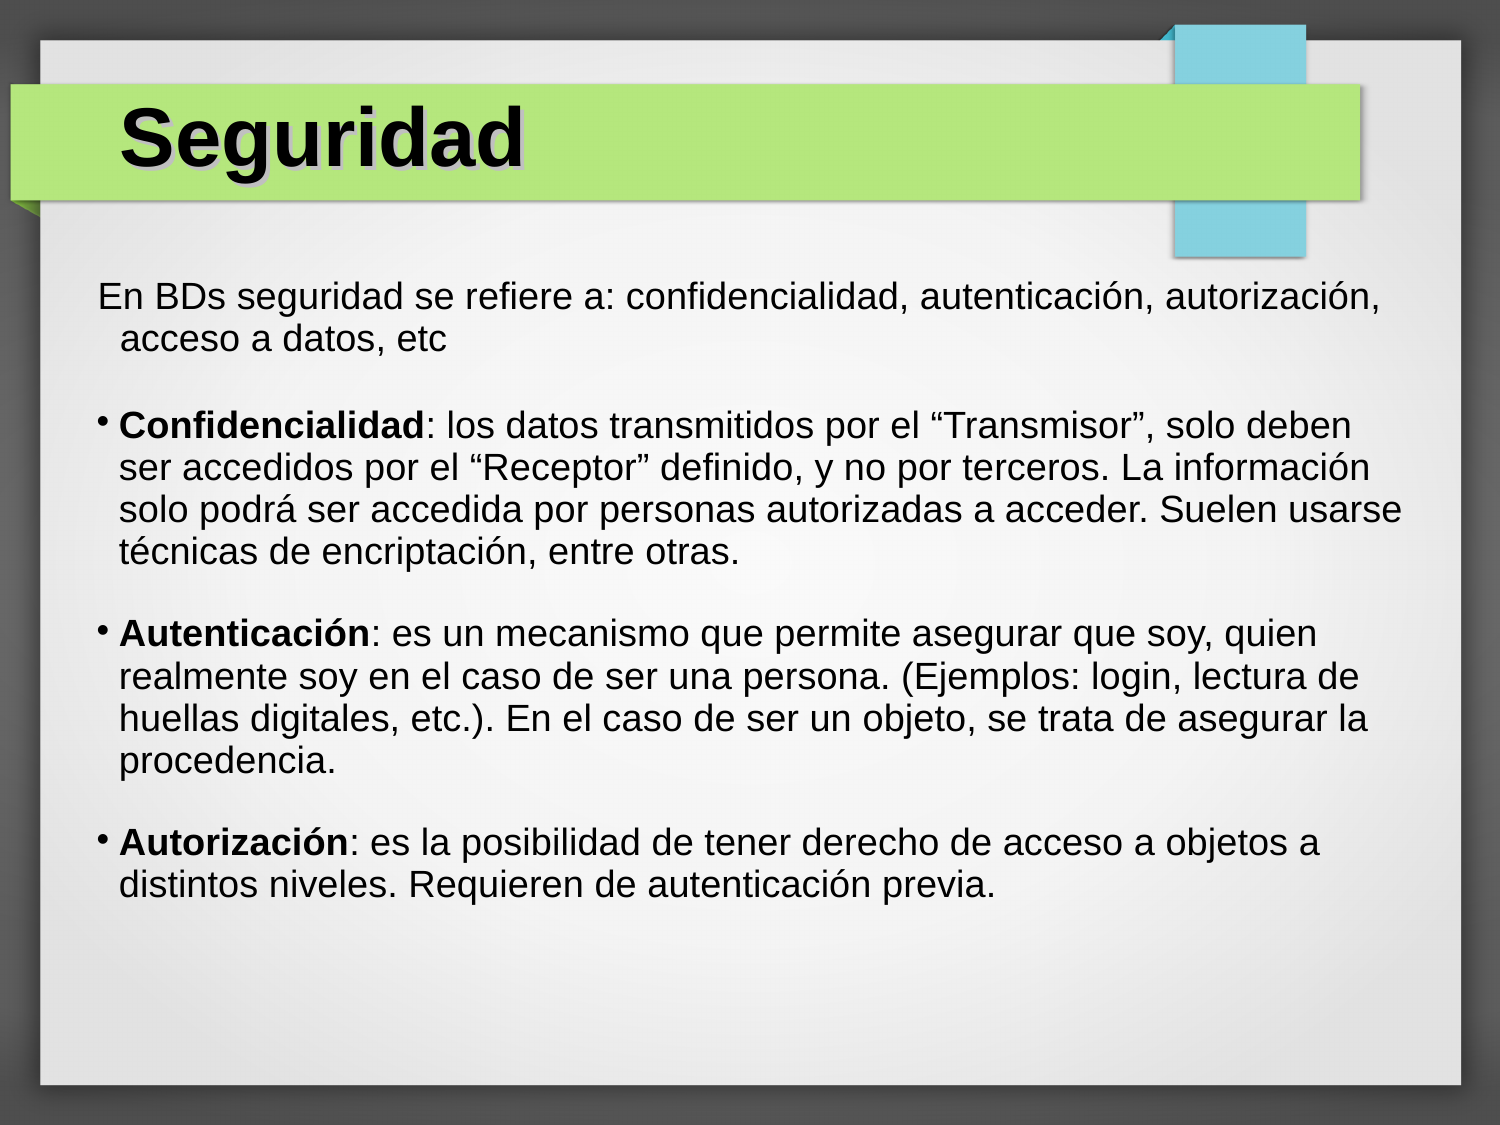

# Seguridad
En BDs seguridad se refiere a: confidencialidad, autenticación, autorización, acceso a datos, etc
Confidencialidad: los datos transmitidos por el “Transmisor”, solo deben ser accedidos por el “Receptor” definido, y no por terceros. La información solo podrá ser accedida por personas autorizadas a acceder. Suelen usarse técnicas de encriptación, entre otras.
Autenticación: es un mecanismo que permite asegurar que soy, quien realmente soy en el caso de ser una persona. (Ejemplos: login, lectura de huellas digitales, etc.). En el caso de ser un objeto, se trata de asegurar la procedencia.
Autorización: es la posibilidad de tener derecho de acceso a objetos a distintos niveles. Requieren de autenticación previa.